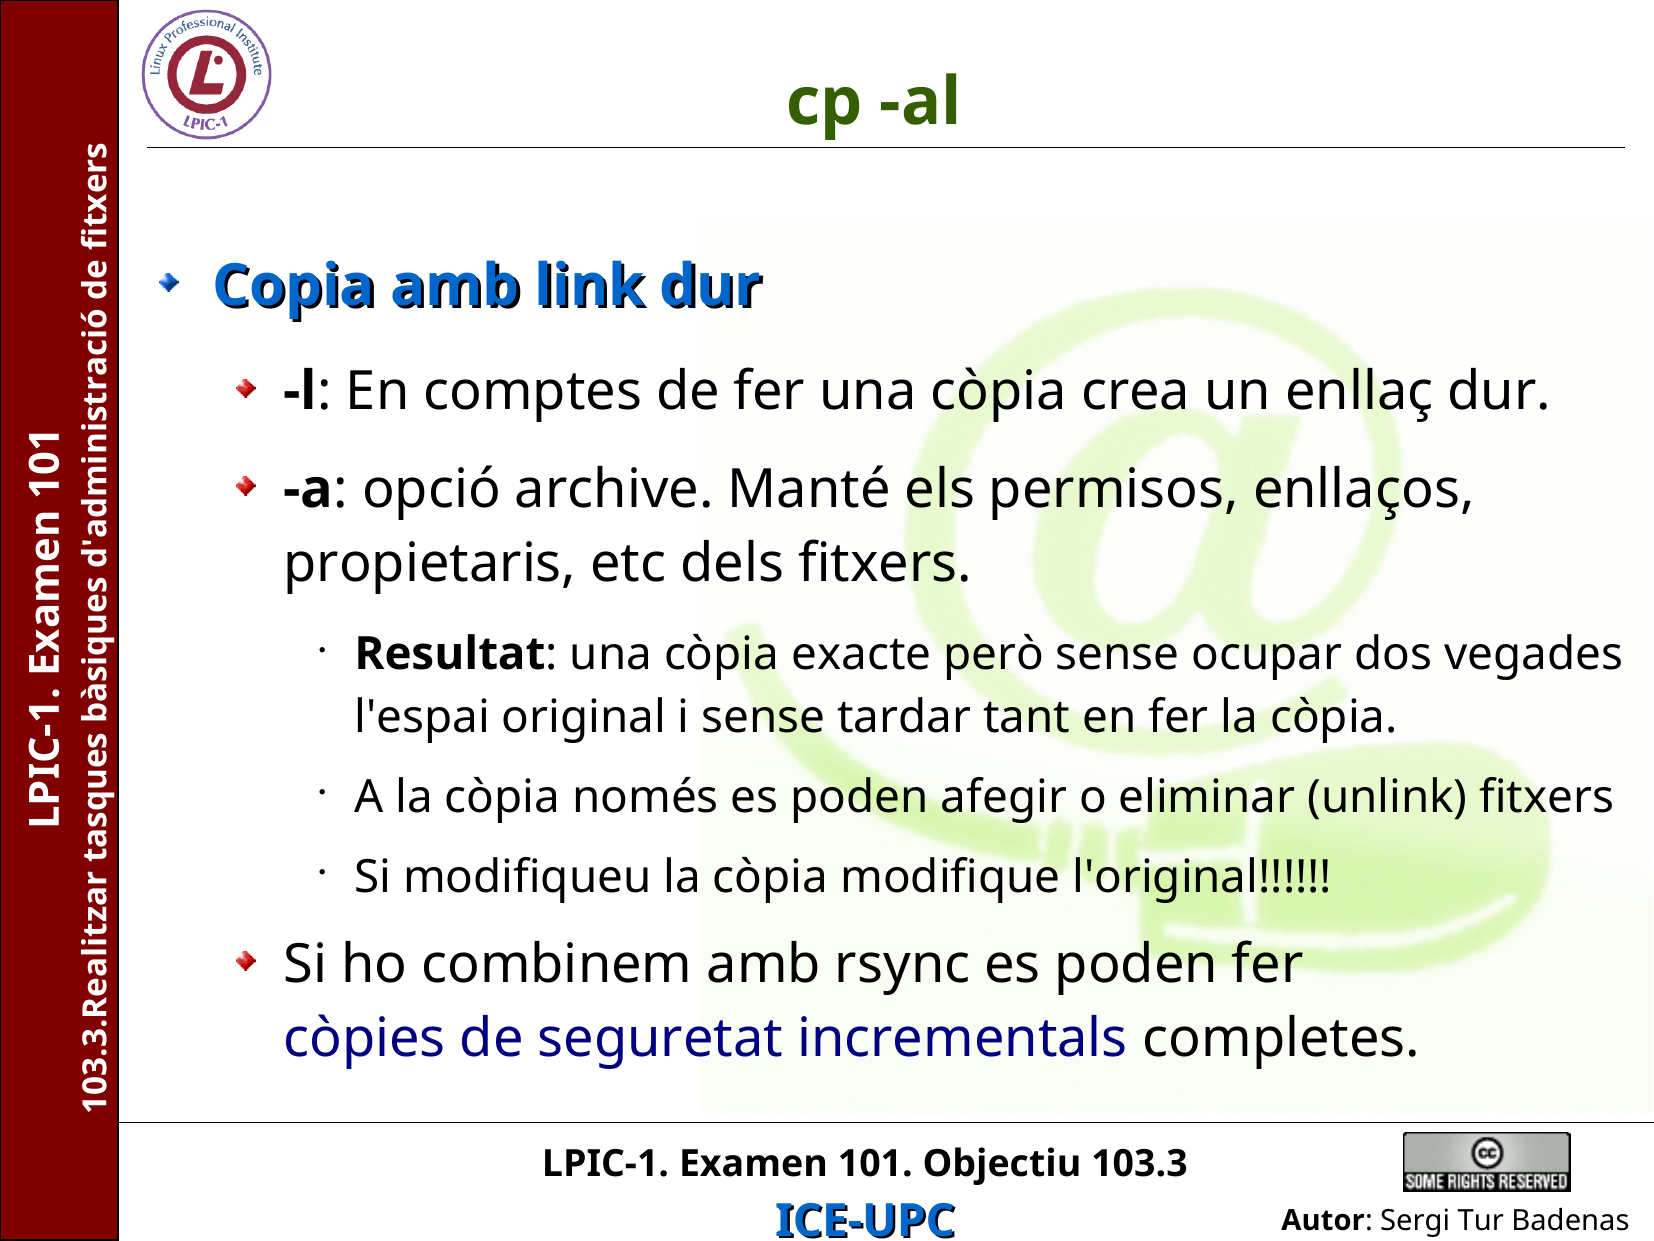

# cp -al
Copia amb link dur
-l: En comptes de fer una còpia crea un enllaç dur.
-a: opció archive. Manté els permisos, enllaços, propietaris, etc dels fitxers.
Resultat: una còpia exacte però sense ocupar dos vegades l'espai original i sense tardar tant en fer la còpia.
A la còpia només es poden afegir o eliminar (unlink) fitxers
Si modifiqueu la còpia modifique l'original!!!!!!
Si ho combinem amb rsync es poden fer còpies de seguretat incrementals completes.